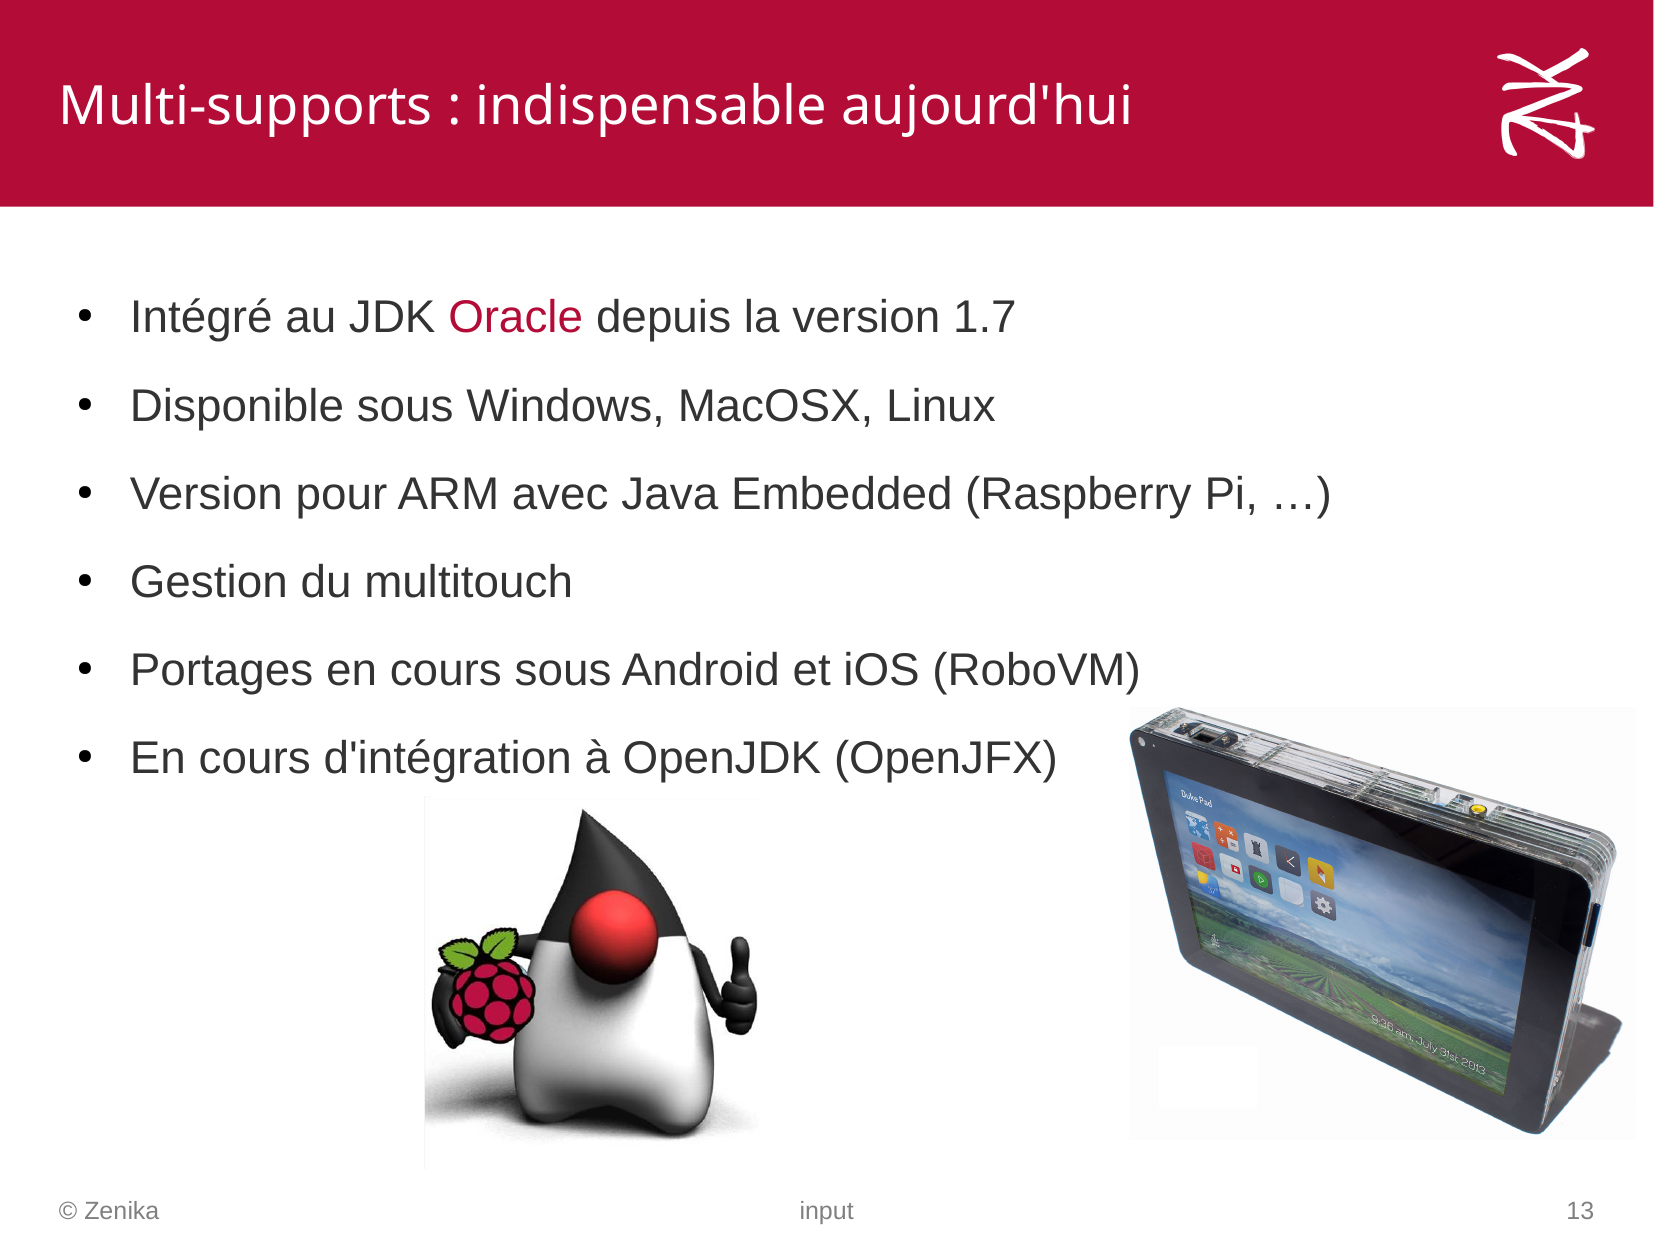

# Multi-supports : indispensable aujourd'hui
Intégré au JDK Oracle depuis la version 1.7
Disponible sous Windows, MacOSX, Linux
Version pour ARM avec Java Embedded (Raspberry Pi, …)
Gestion du multitouch
Portages en cours sous Android et iOS (RoboVM)
En cours d'intégration à OpenJDK (OpenJFX)